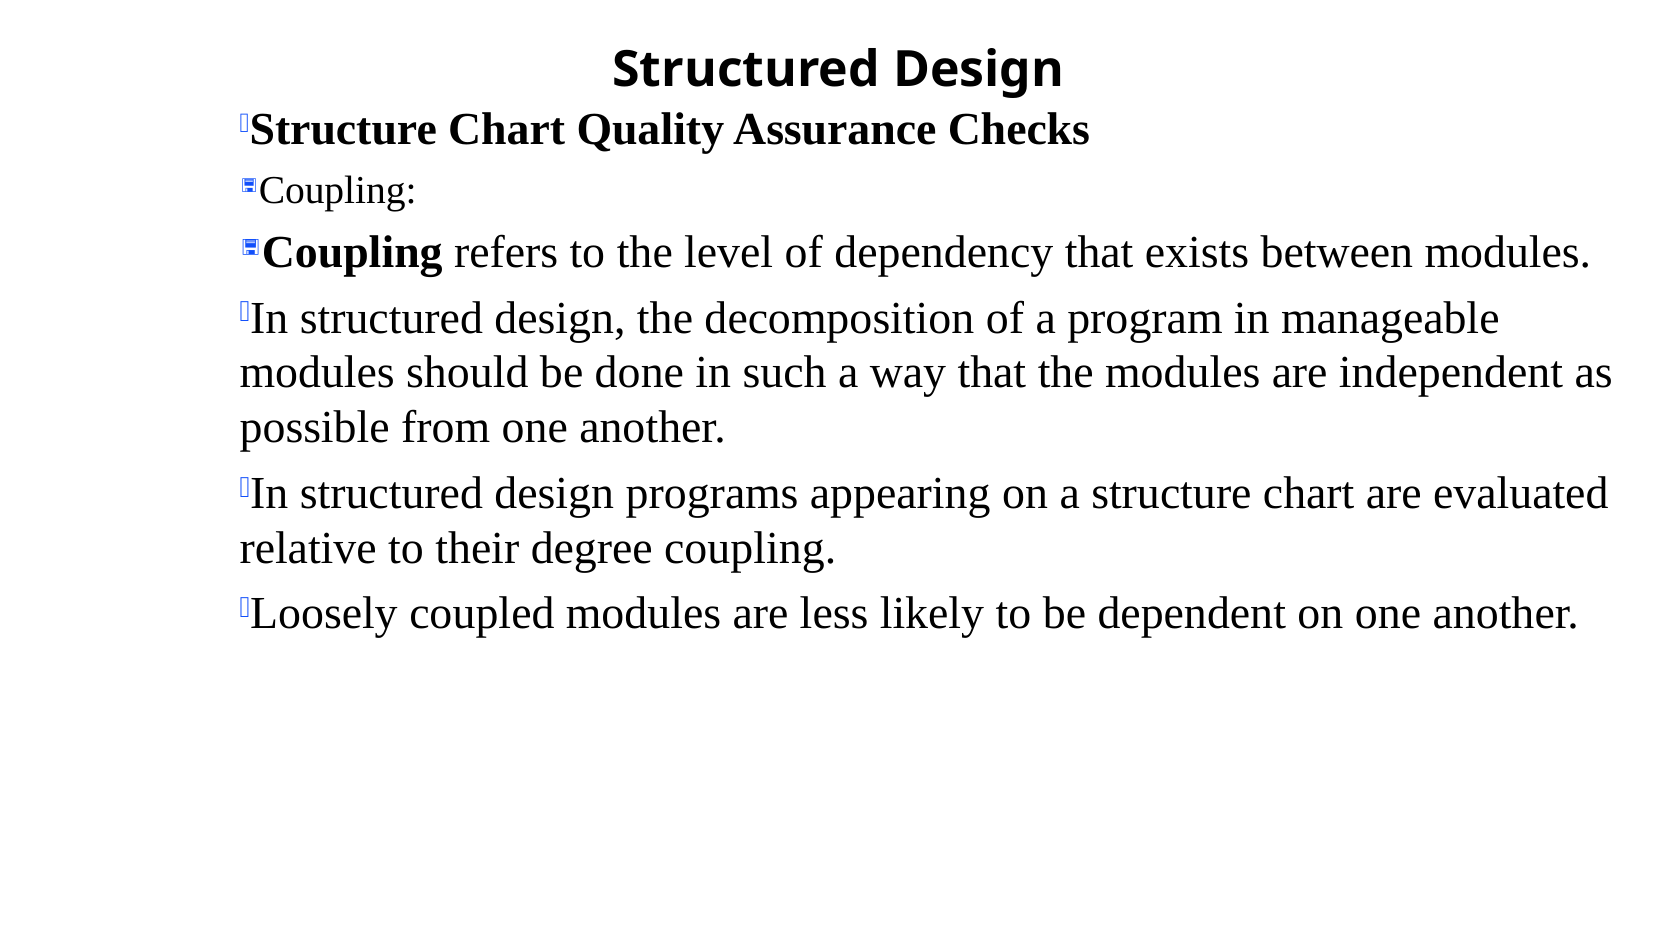

# Structured Design
Structure Chart Quality Assurance Checks
Coupling:
Coupling refers to the level of dependency that exists between modules.
In structured design, the decomposition of a program in manageable modules should be done in such a way that the modules are independent as possible from one another.
In structured design programs appearing on a structure chart are evaluated relative to their degree coupling.
Loosely coupled modules are less likely to be dependent on one another.